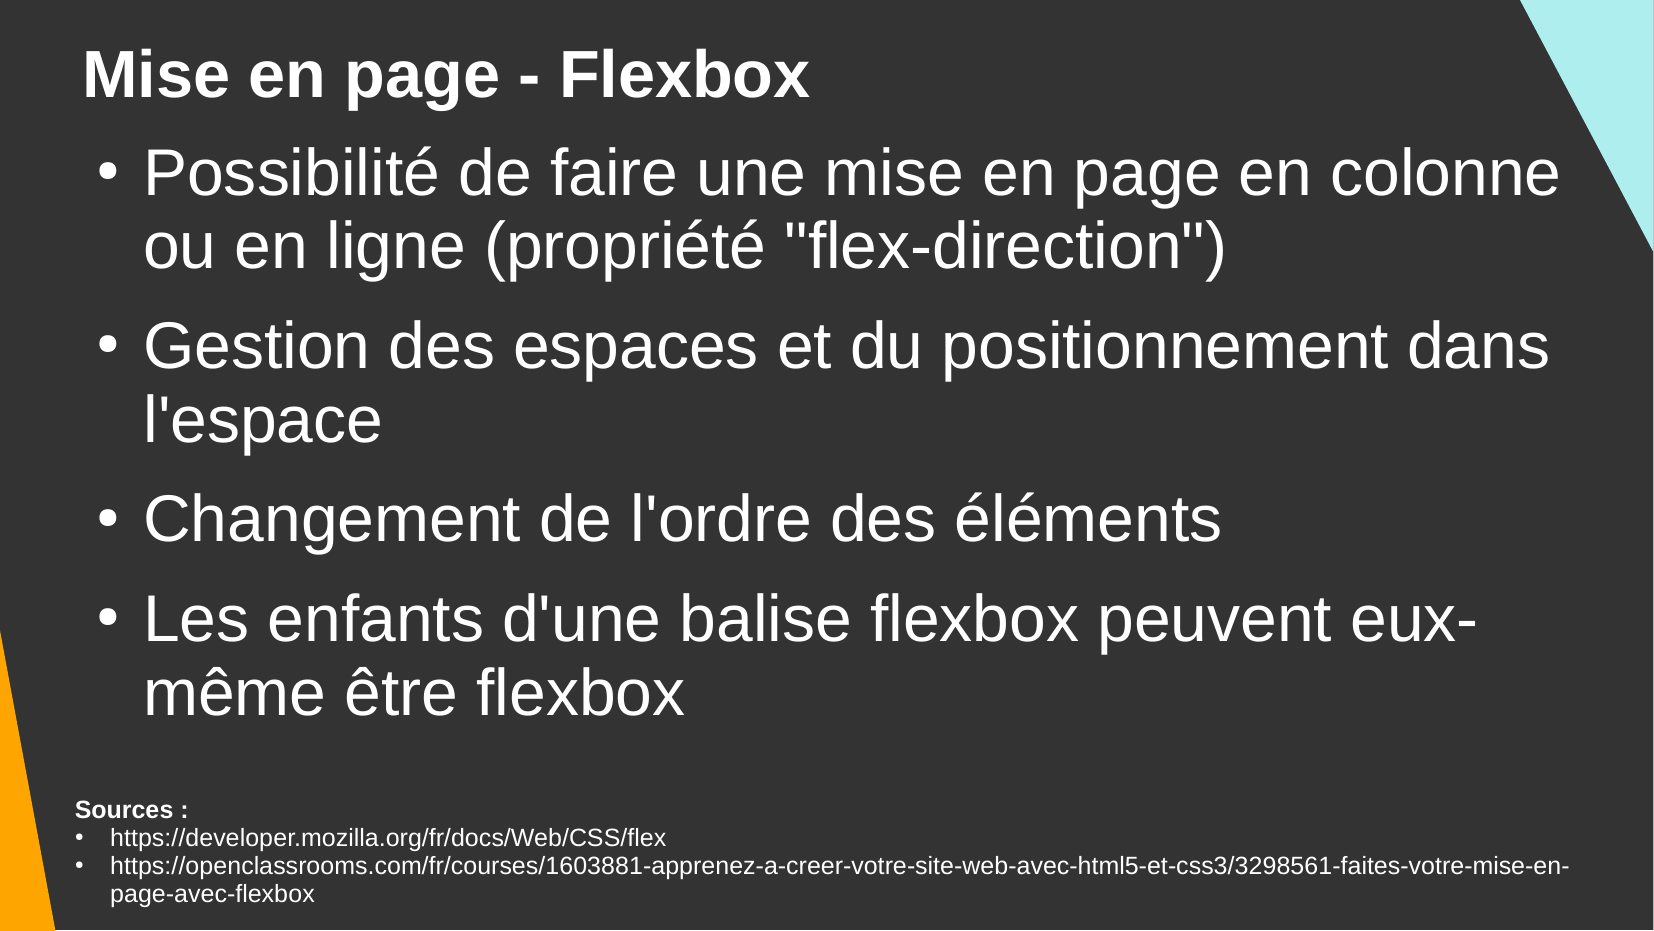

# Mise en page - Flexbox
Possibilité de faire une mise en page en colonne ou en ligne (propriété "flex-direction")
Gestion des espaces et du positionnement dans l'espace
Changement de l'ordre des éléments
Les enfants d'une balise flexbox peuvent eux-même être flexbox
Sources :
https://developer.mozilla.org/fr/docs/Web/CSS/flex
https://openclassrooms.com/fr/courses/1603881-apprenez-a-creer-votre-site-web-avec-html5-et-css3/3298561-faites-votre-mise-en-page-avec-flexbox